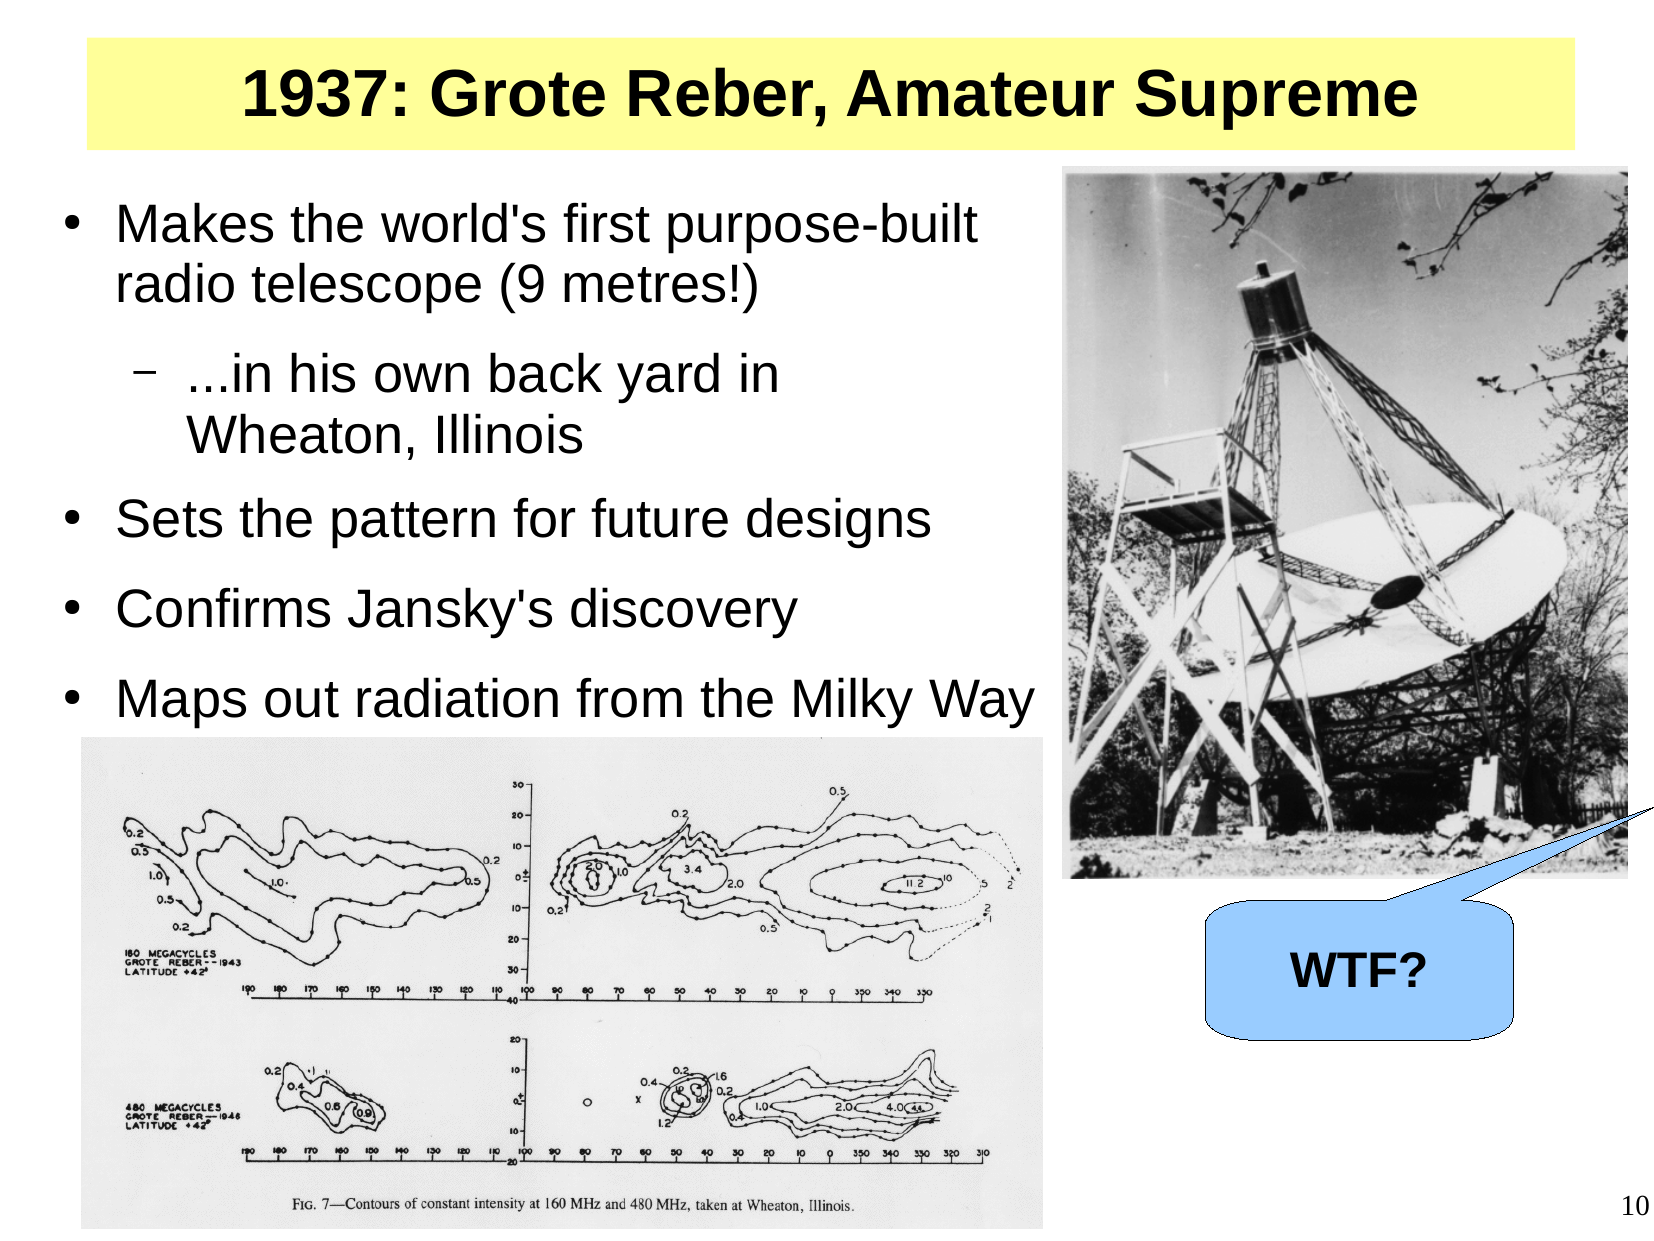

1937: Grote Reber, Amateur Supreme
# Makes the world's first purpose-built radio telescope (9 metres!)
...in his own back yard in
Wheaton, Illinois
Sets the pattern for future designs
Confirms Jansky's discovery
Maps out radiation from the Milky Way
WTF?
10